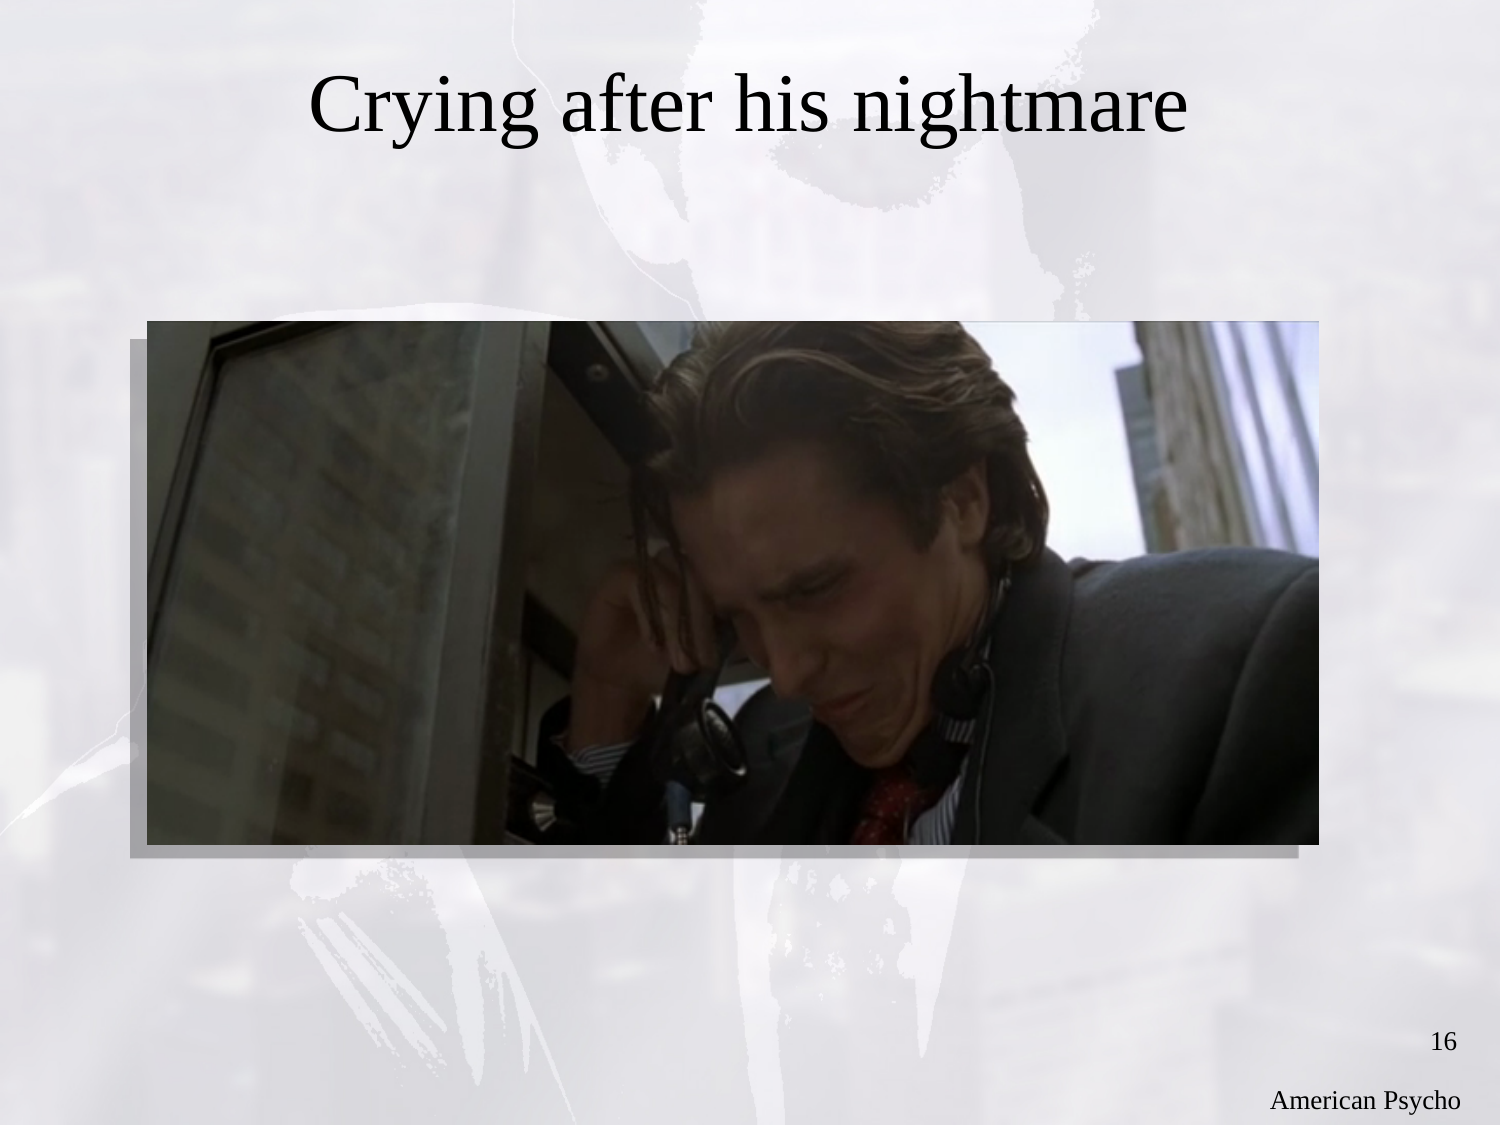

# Crying after his nightmare
16
American Psycho